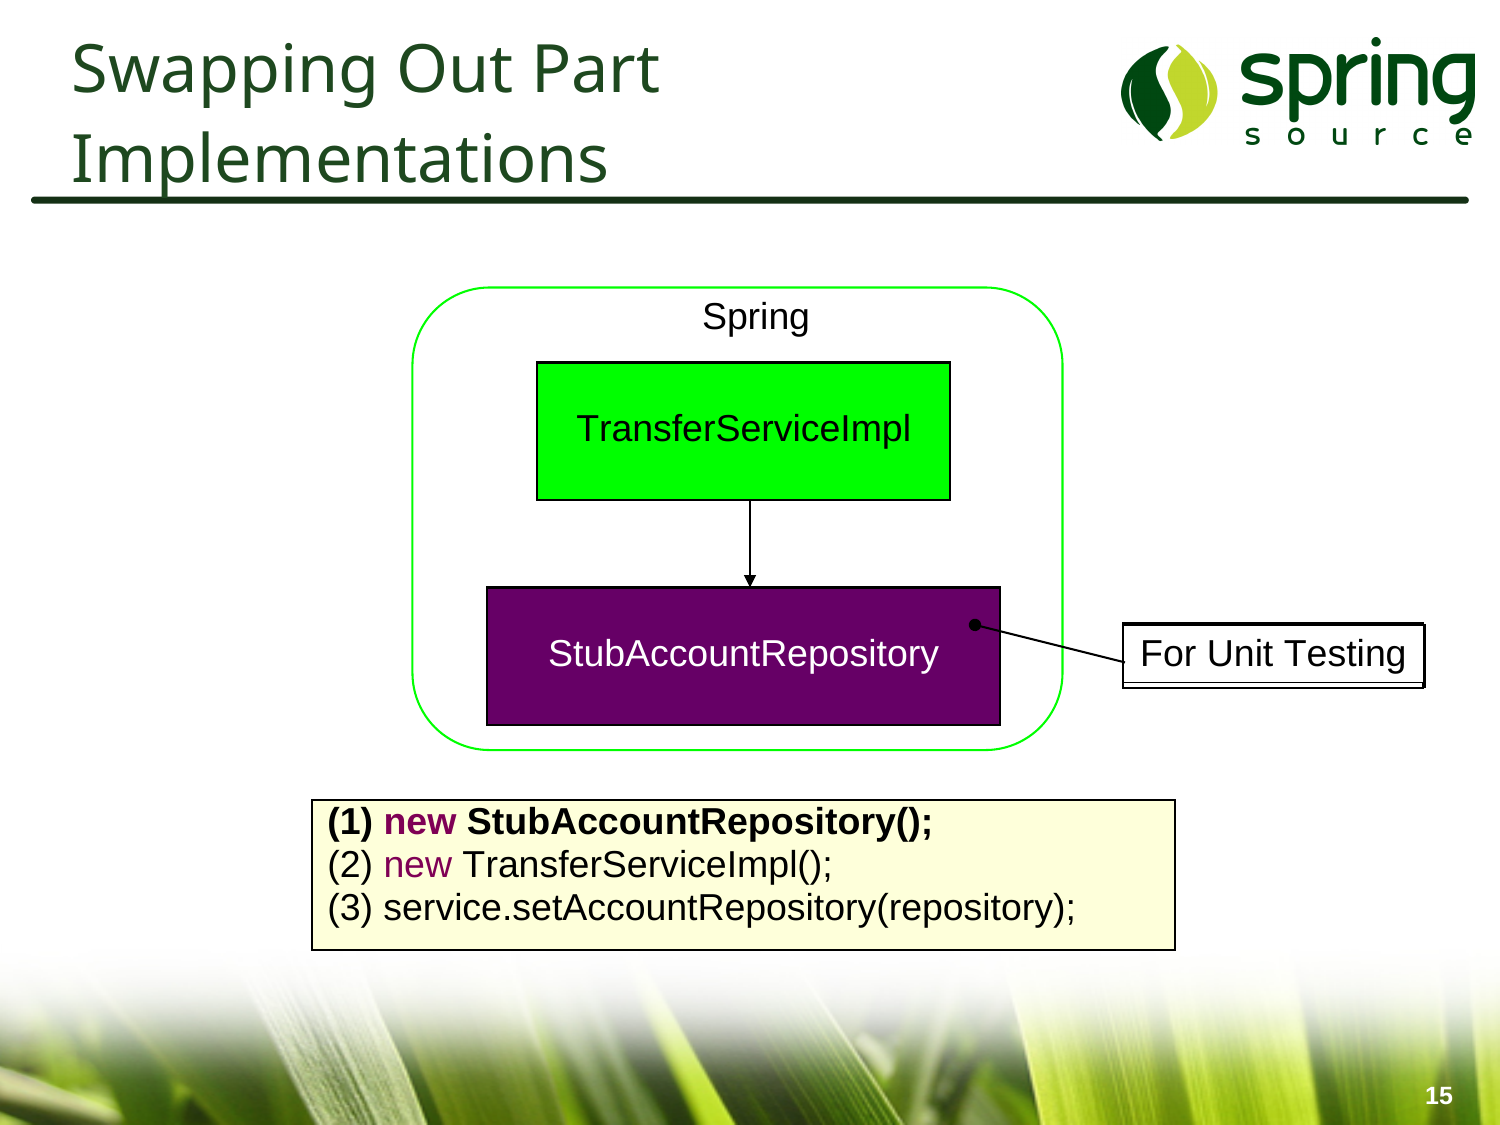

# Swapping Out Part Implementations
Spring
TransferServiceImpl
HibernateAccountRepository
StubAccountRepository
JdbcAccountRepository
For Hibernate
For Unit Testing
For Jdbc
(1) new HibernateAccountRepository(…);
(2) new TransferServiceImpl();
(3) service.setAccountRepository(repository);
(1) new StubAccountRepository();
(2) new TransferServiceImpl();
(3) service.setAccountRepository(repository);
(1) new JdbcAccountRepository(…);
(2) new TransferServiceImpl();
(3) service.setAccountRepository(repository);